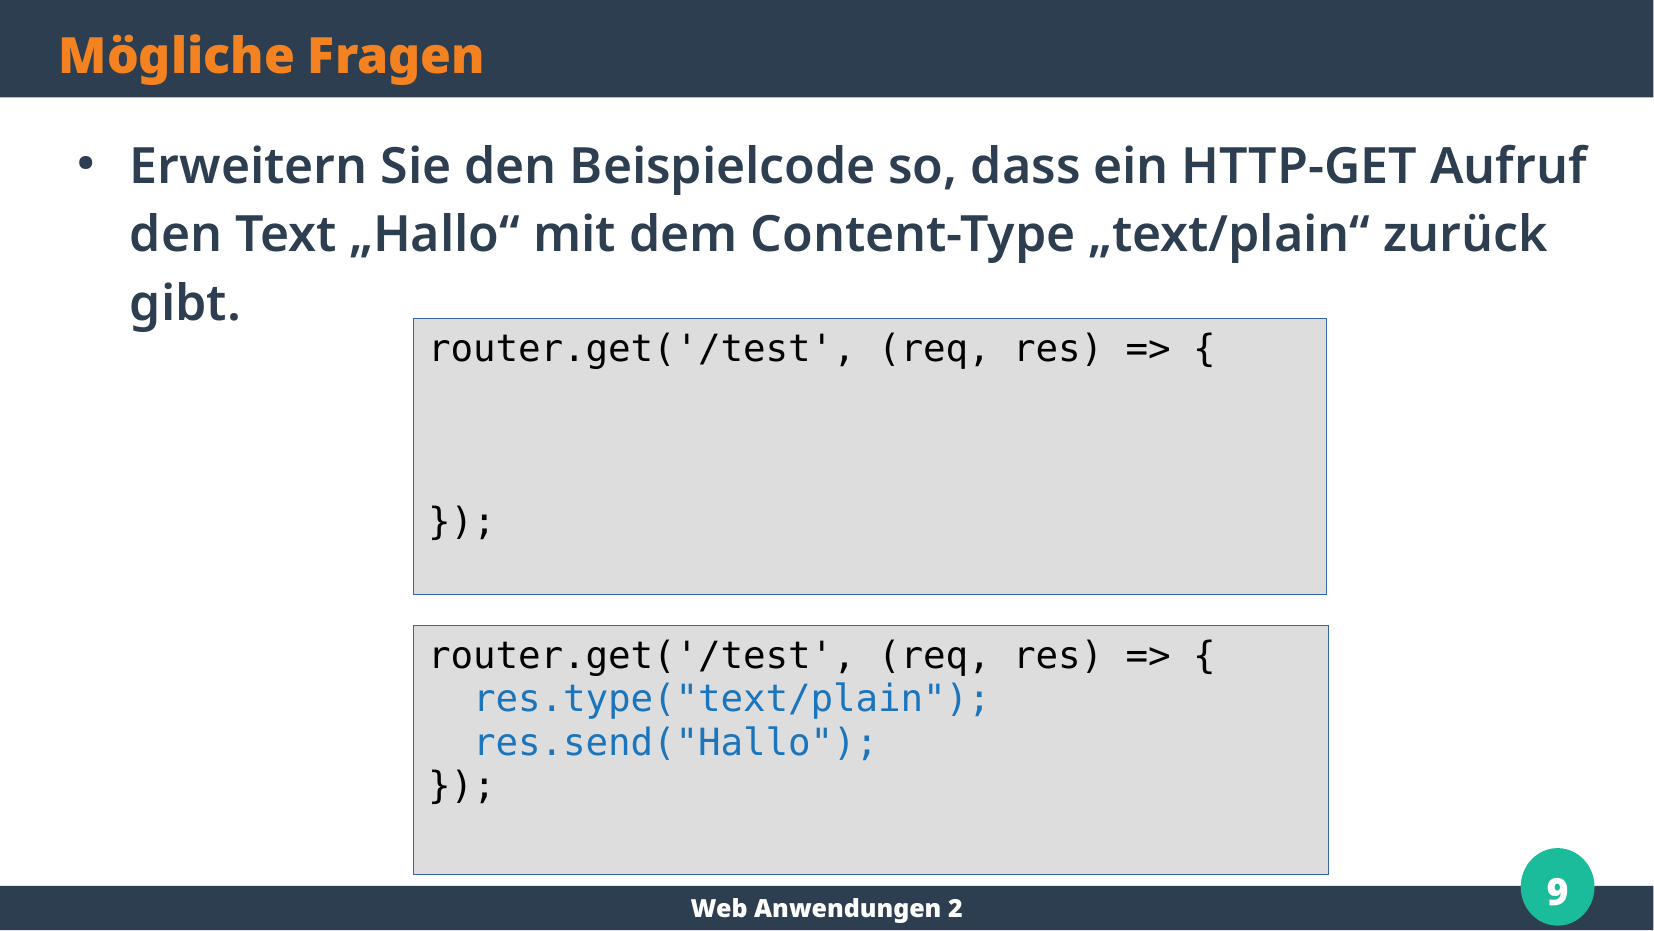

# Mögliche Fragen
Erweitern Sie den Beispielcode so, dass ein HTTP-GET Aufruf den Text „Hallo“ mit dem Content-Type „text/plain“ zurück gibt.
router.get('/test', (req, res) => {
});
router.get('/test', (req, res) => {
 res.type("text/plain");
 res.send("Hallo");
});
9